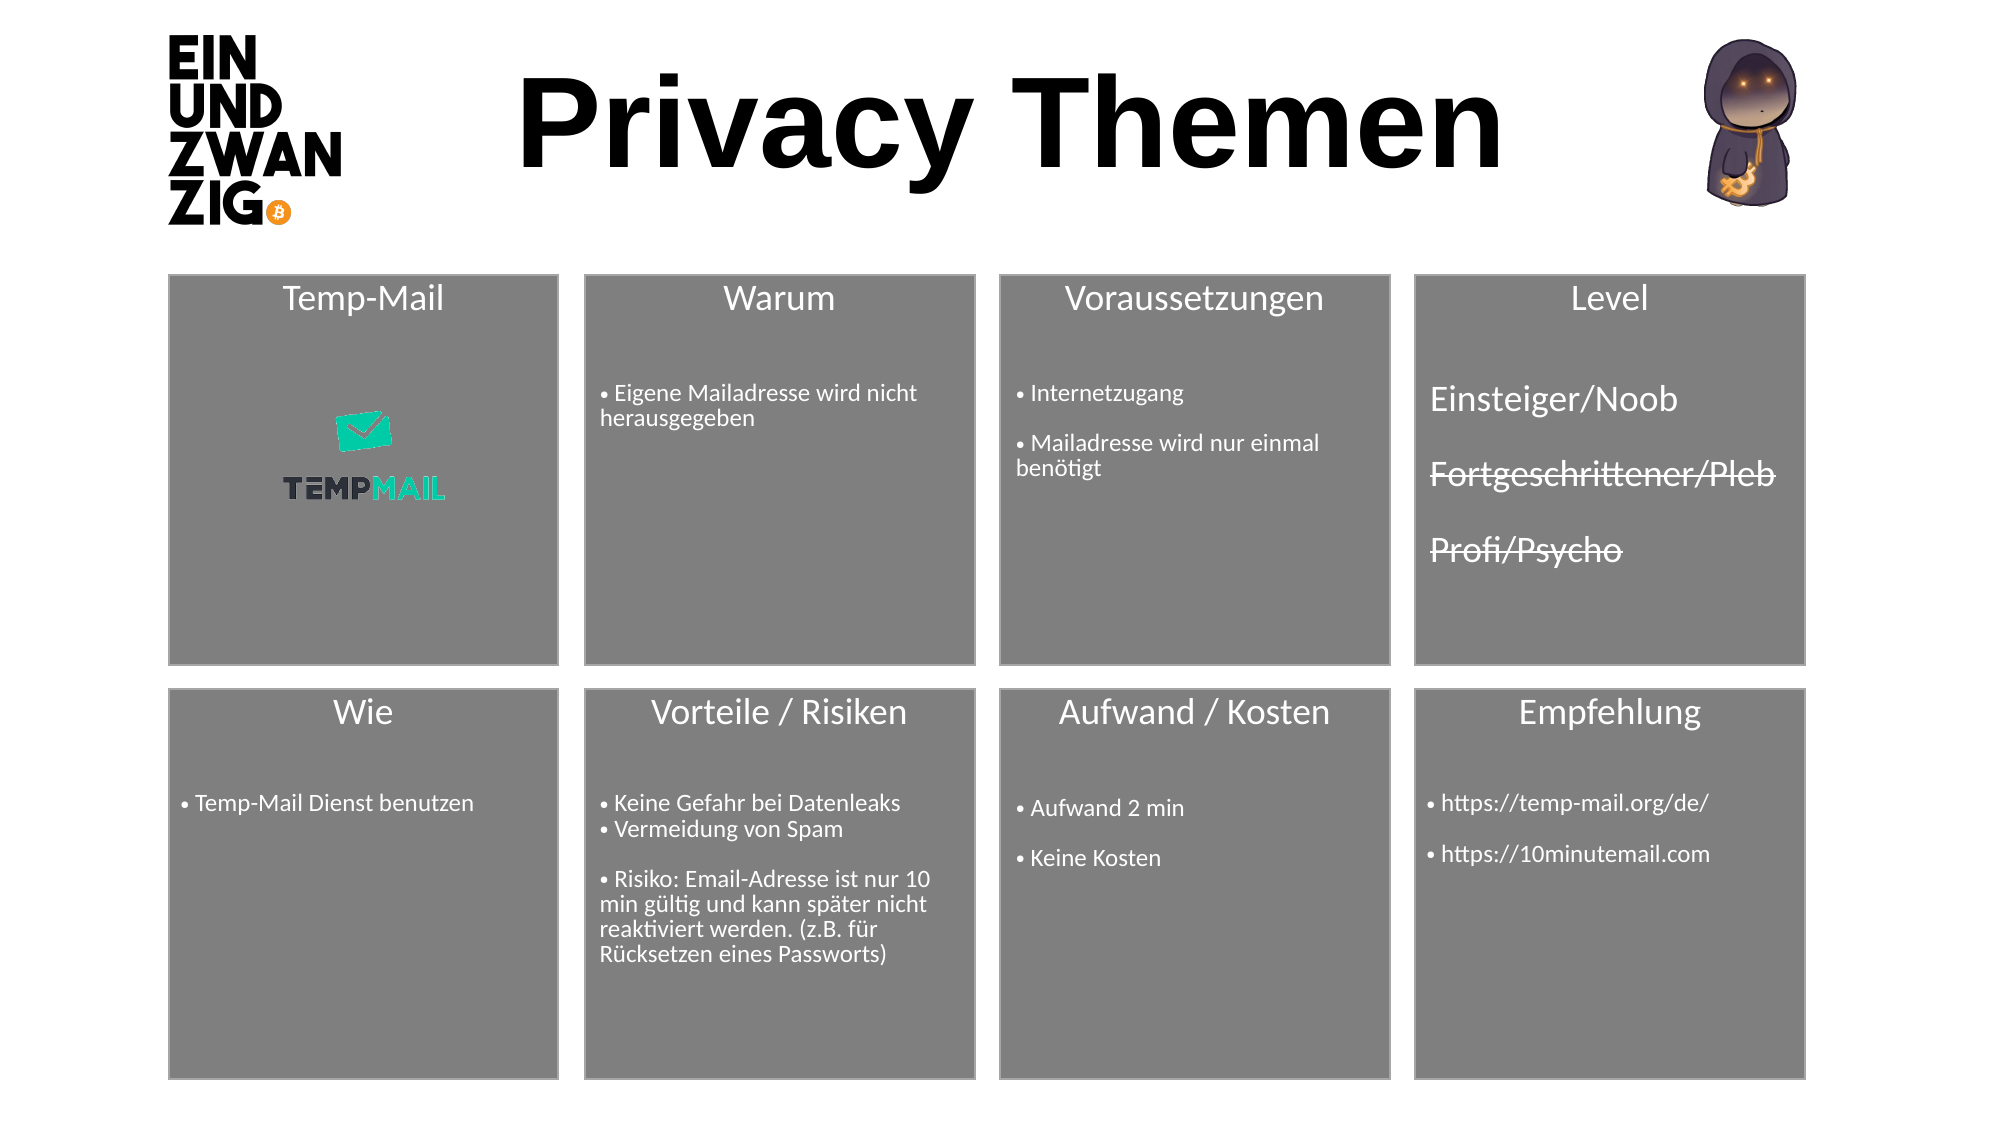

Temp-Mail
 Eigene Mailadresse wird nicht herausgegeben
 Internetzugang
 Mailadresse wird nur einmal benötigt
Einsteiger/Noob
Fortgeschrittener/Pleb
Profi/Psycho
 Temp-Mail Dienst benutzen
 Keine Gefahr bei Datenleaks
 Vermeidung von Spam
 Risiko: Email-Adresse ist nur 10 min gültig und kann später nicht reaktiviert werden. (z.B. für Rücksetzen eines Passworts)
 https://temp-mail.org/de/
 https://10minutemail.com
 Aufwand 2 min
 Keine Kosten